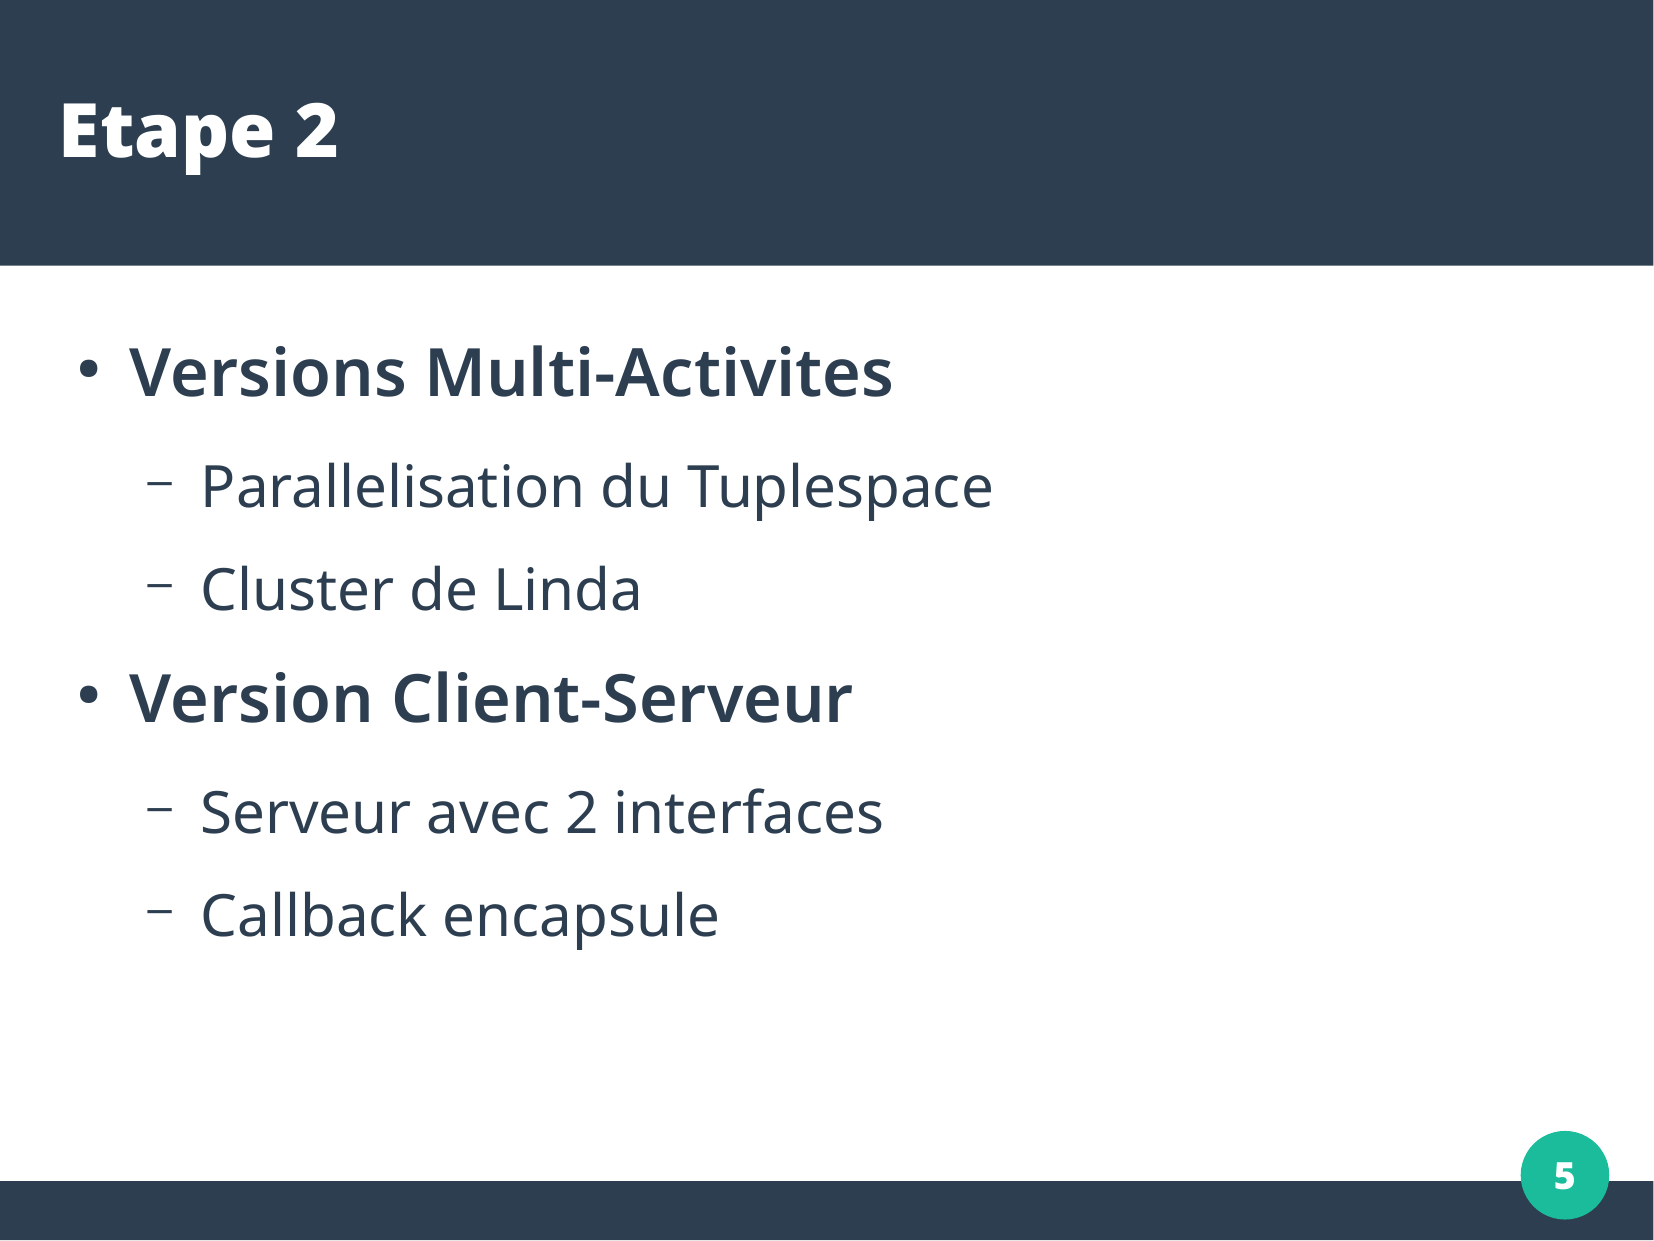

# Etape 2
Versions Multi-Activites
Parallelisation du Tuplespace
Cluster de Linda
Version Client-Serveur
Serveur avec 2 interfaces
Callback encapsule
5